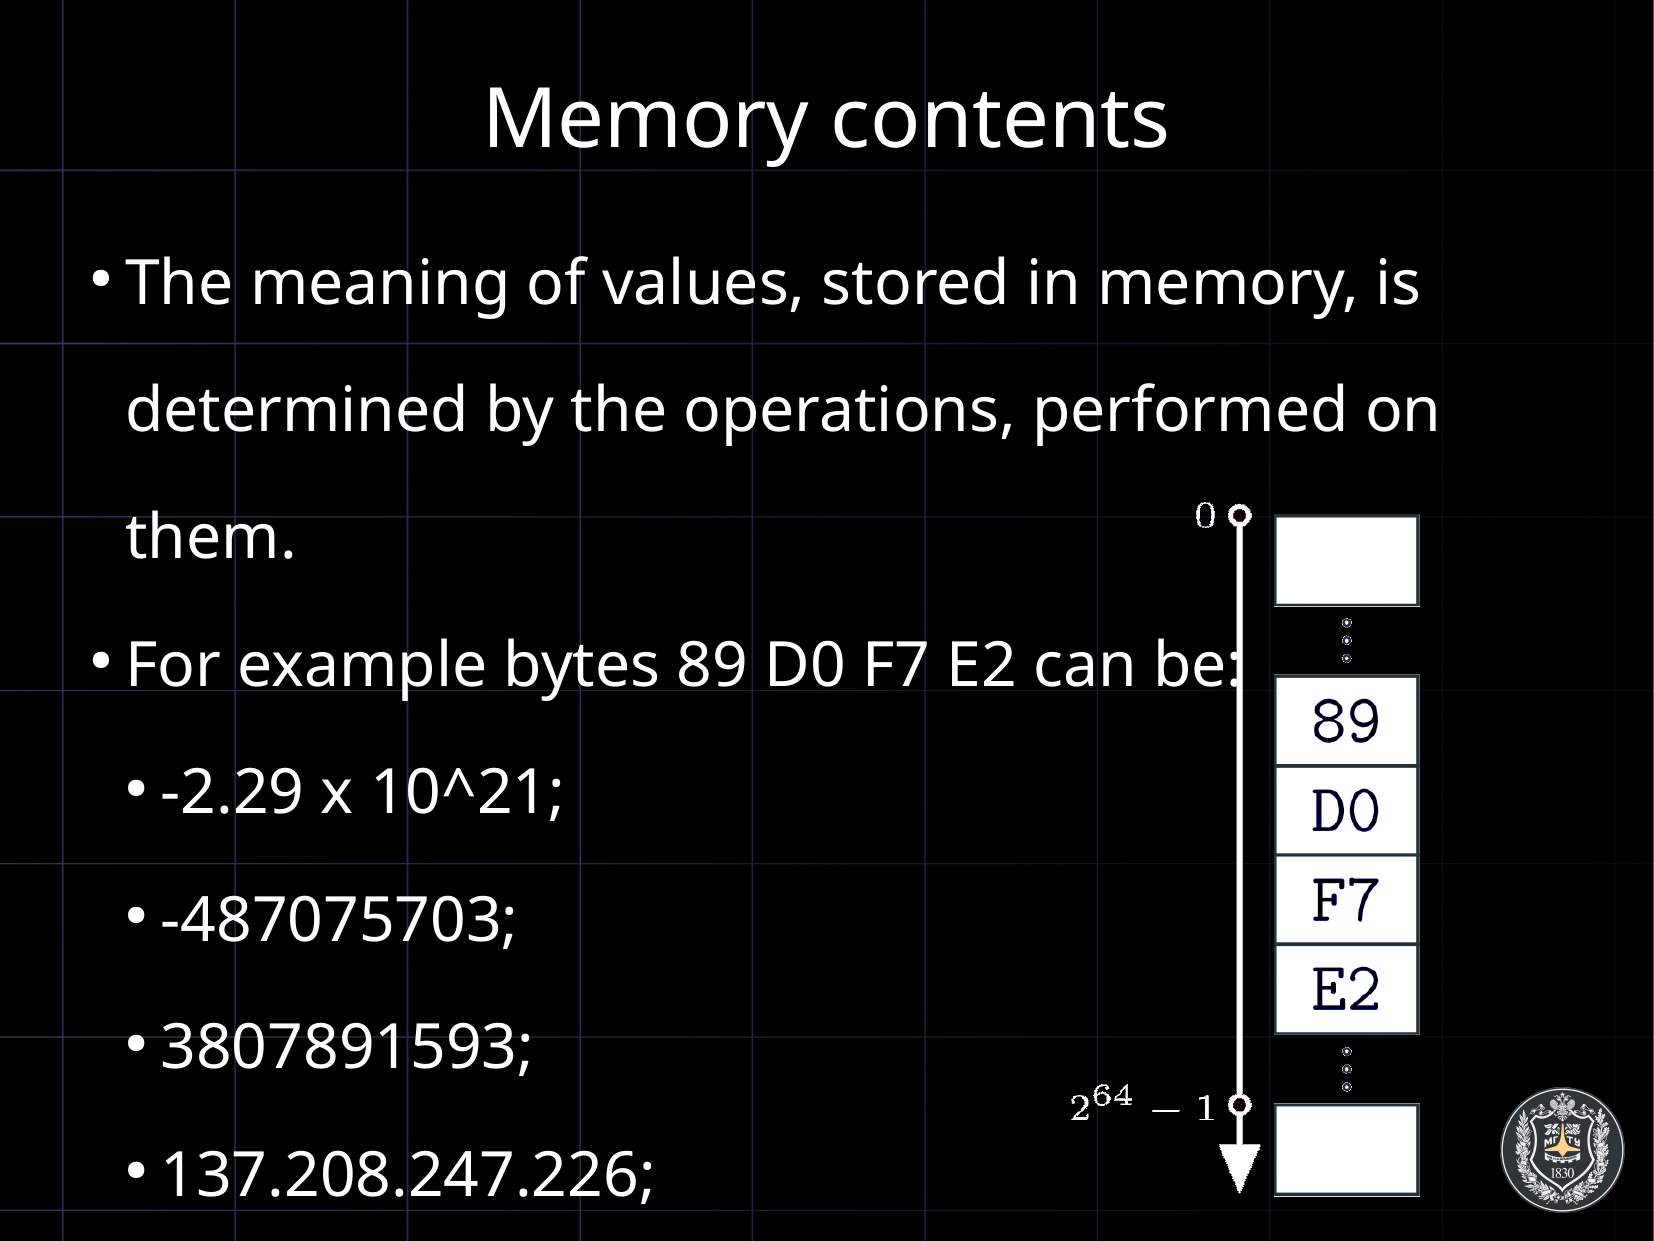

# Memory contents
The meaning of values, stored in memory, is determined by the operations, performed on them.
For example bytes 89 D0 F7 E2 can be:
-2.29 x 10^21;
-487075703;
3807891593;
137.208.247.226;
mov %edx, %eax;
mul %edx.